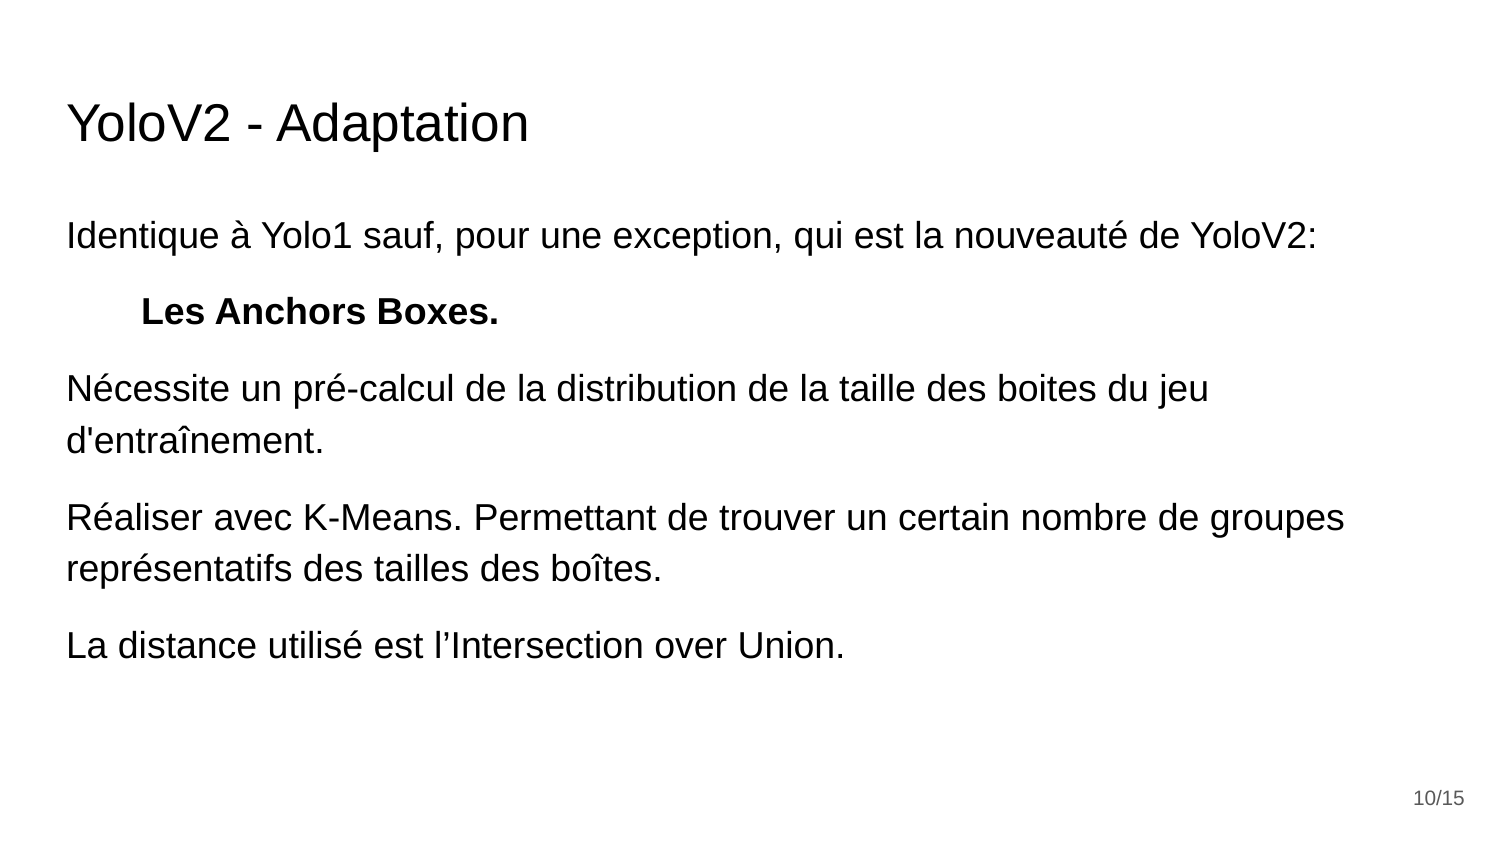

# YoloV2 - Adaptation
Identique à Yolo1 sauf, pour une exception, qui est la nouveauté de YoloV2:
Les Anchors Boxes.
Nécessite un pré-calcul de la distribution de la taille des boites du jeu d'entraînement.
Réaliser avec K-Means. Permettant de trouver un certain nombre de groupes représentatifs des tailles des boîtes.
La distance utilisé est l’Intersection over Union.